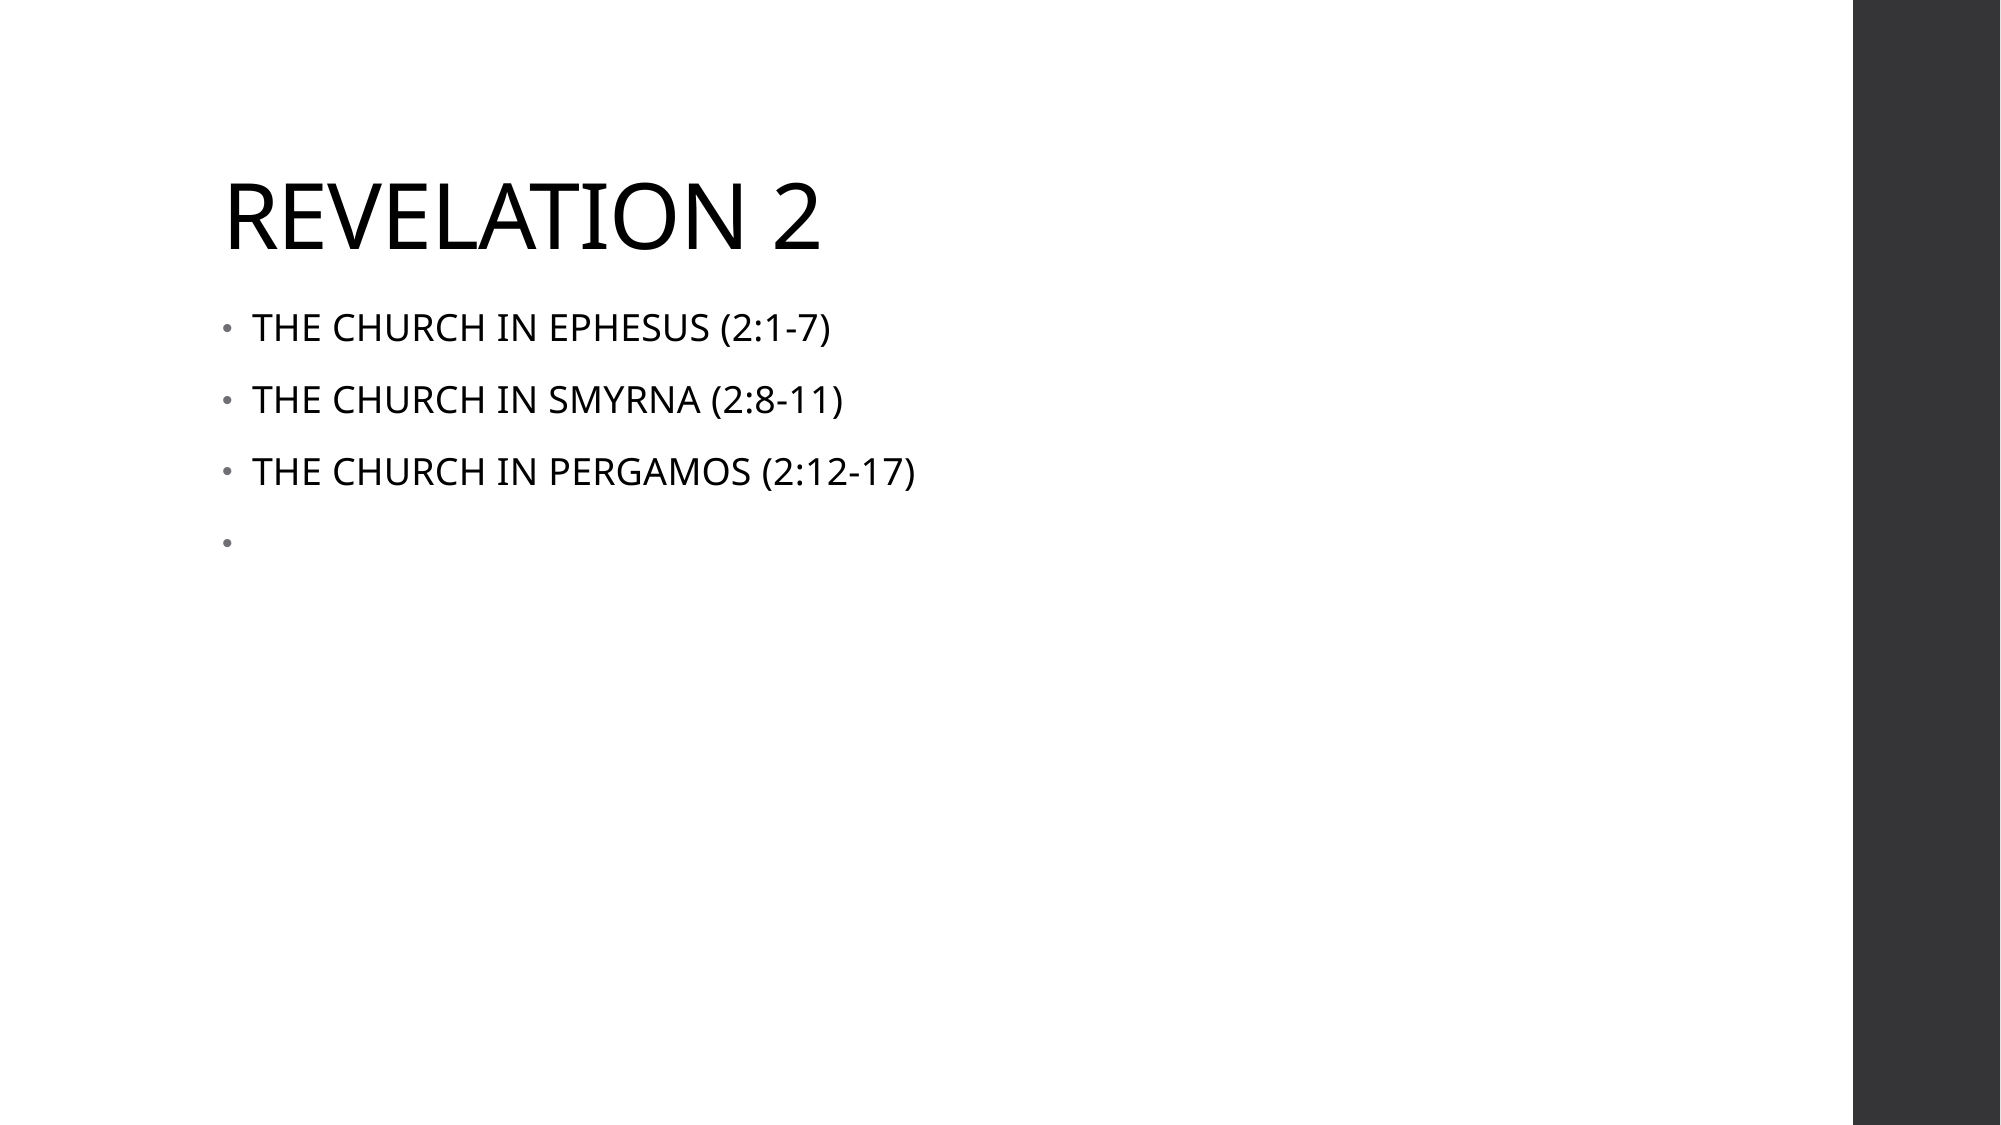

# REVELATION 2
THE CHURCH IN EPHESUS (2:1-7)
THE CHURCH IN SMYRNA (2:8-11)
THE CHURCH IN PERGAMOS (2:12-17)